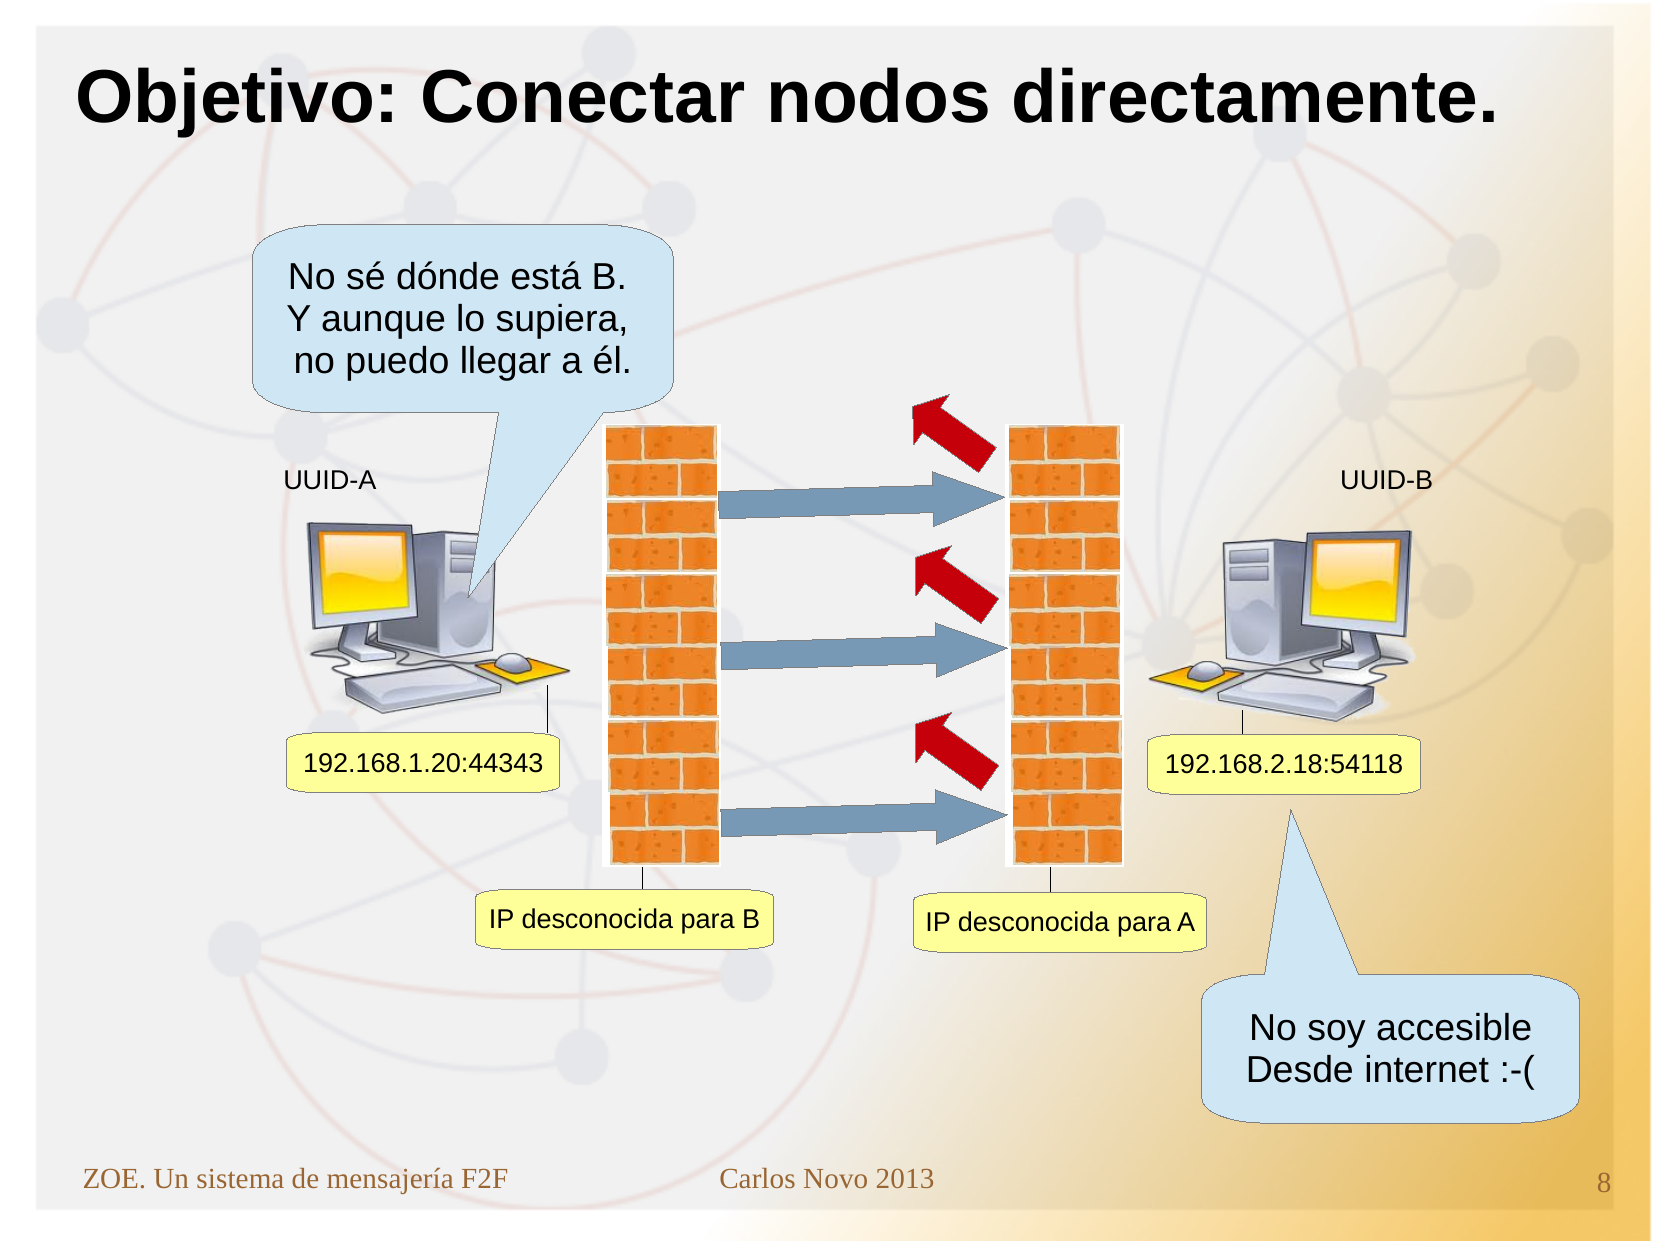

Objetivo: Conectar nodos directamente.
No sé dónde está B.
Y aunque lo supiera,
no puedo llegar a él.
UUID-A
UUID-B
192.168.1.20:44343
192.168.2.18:54118
IP desconocida para A
IP desconocida para B
No soy accesible
Desde internet :-(
8